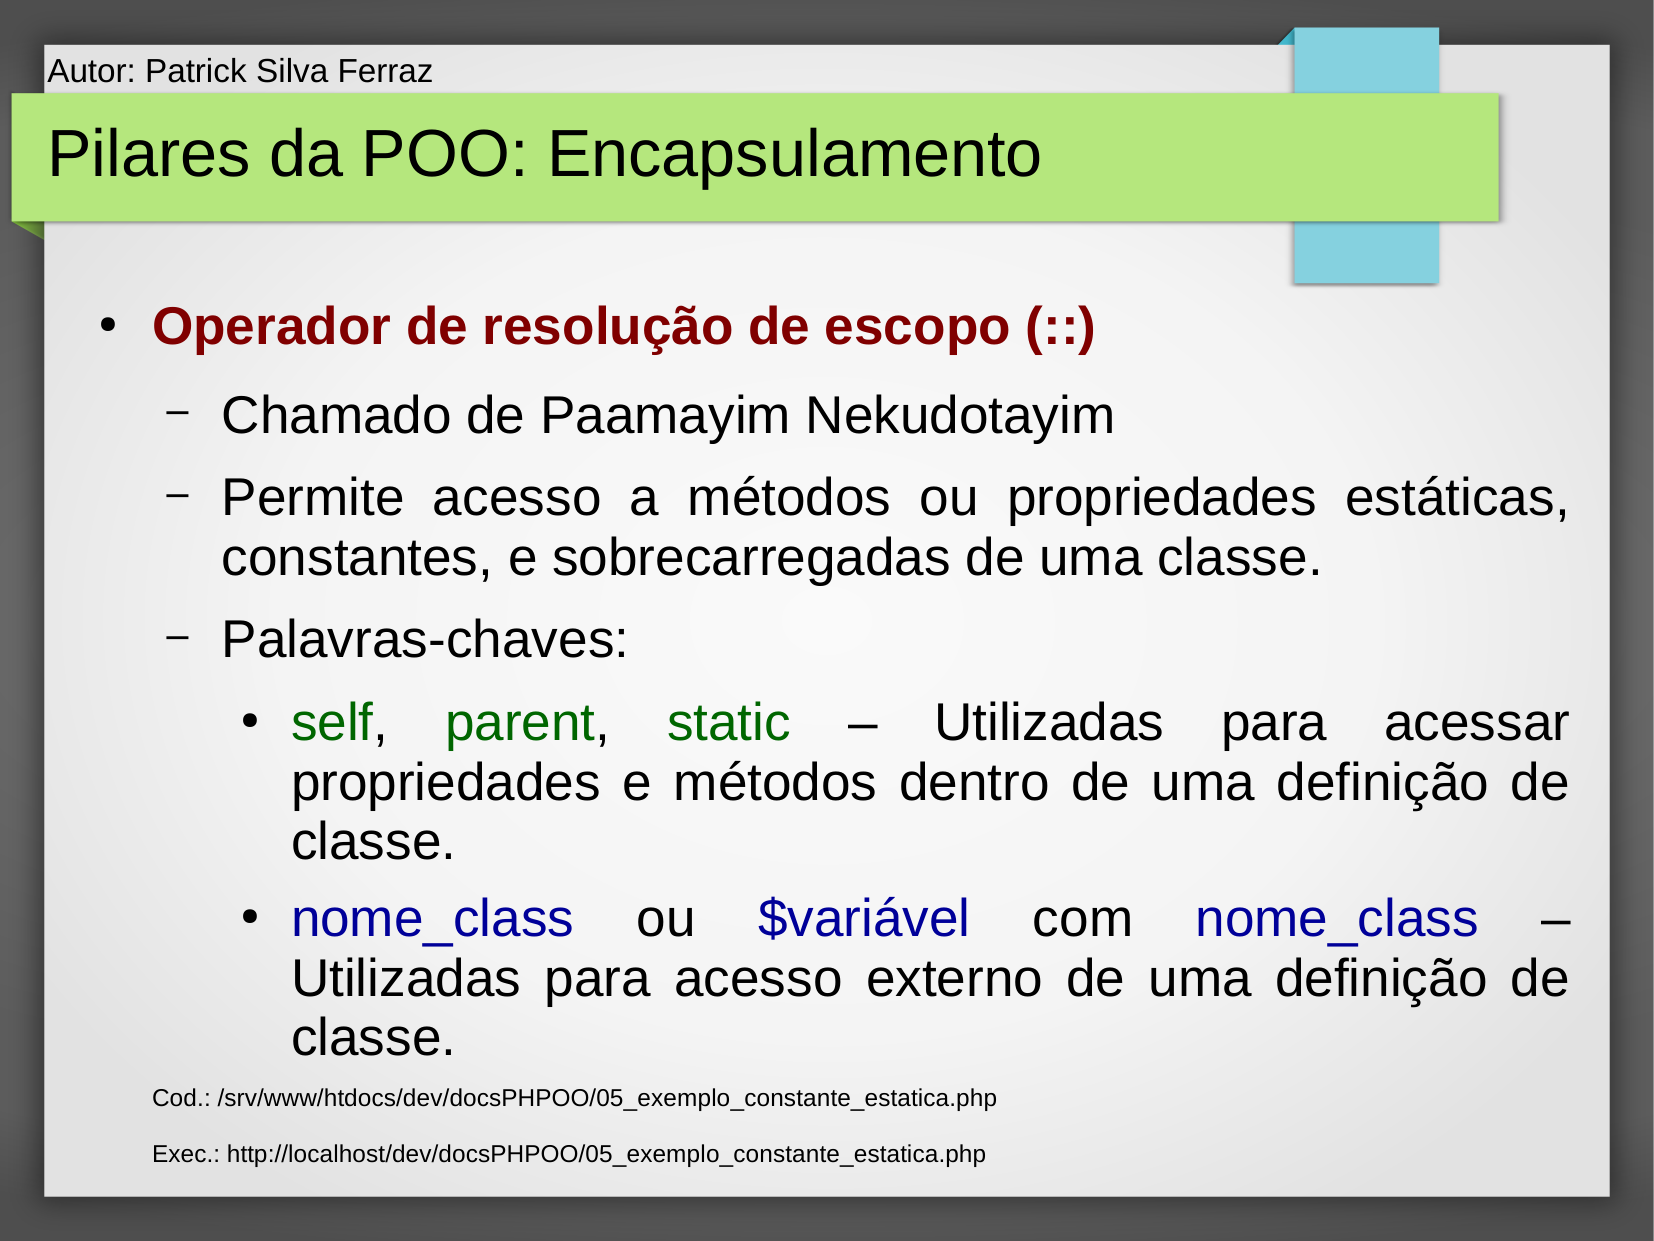

Autor: Patrick Silva Ferraz
# Pilares da POO: Encapsulamento
Operador de resolução de escopo (::)
Chamado de Paamayim Nekudotayim
Permite acesso a métodos ou propriedades estáticas, constantes, e sobrecarregadas de uma classe.
Palavras-chaves:
self, parent, static – Utilizadas para acessar propriedades e métodos dentro de uma definição de classe.
nome_class ou $variável com nome_class – Utilizadas para acesso externo de uma definição de classe.
Cod.: /srv/www/htdocs/dev/docsPHPOO/05_exemplo_constante_estatica.php
Exec.: http://localhost/dev/docsPHPOO/05_exemplo_constante_estatica.php